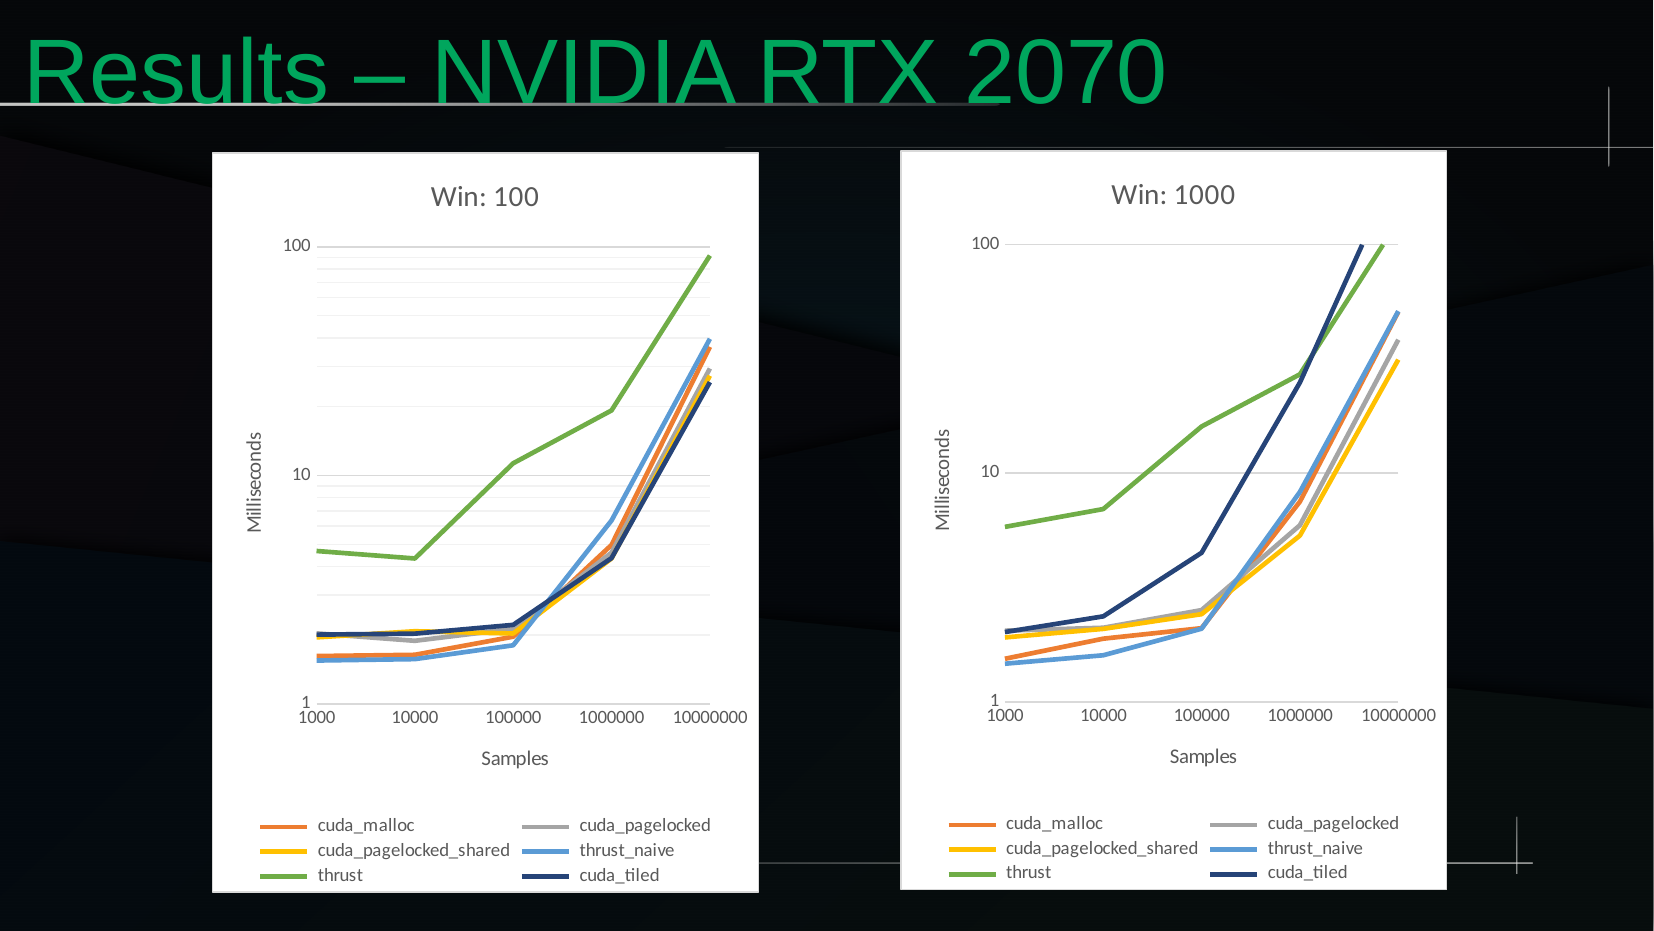

# Results – NVIDIA RTX 2070
### Chart: Win: 1000
| Category | cuda_malloc | cuda_pagelocked | cuda_pagelocked_shared | thrust_naive | thrust | cuda_tiled |
|---|---|---|---|---|---|---|
| 1000 | 1.54214 | 2.04625 | 1.91174 | 1.46733 | 5.82379 | 2.01743 |
| 10000 | 1.88838 | 2.10793 | 2.08538 | 1.59784 | 6.96855 | 2.36454 |
| 100000 | 2.10012 | 2.51858 | 2.41698 | 2.08822 | 16.01654 | 4.4874 |
| 1000000 | 7.51287 | 5.91867 | 5.33521 | 8.28689 | 27.10119 | 24.94423 |
| 10000000 | 50.84181 | 38.37788 | 31.39442 | 51.17149 | 126.98022 | 223.46312 |
### Chart: Win: 100
| Category | cuda_malloc | cuda_pagelocked | cuda_pagelocked_shared | thrust_naive | thrust | cuda_tiled |
|---|---|---|---|---|---|---|
| 1000 | 1.62194 | 2.0366 | 1.95671 | 1.54965 | 4.67082 | 2.01127 |
| 10000 | 1.6418 | 1.8905 | 2.08285 | 1.57291 | 4.33127 | 2.03105 |
| 100000 | 1.97038 | 2.13544 | 2.03464 | 1.80735 | 11.30484 | 2.22041 |
| 1000000 | 4.96546 | 4.59478 | 4.33283 | 6.35511 | 19.25847 | 4.34648 |
| 10000000 | 36.55708 | 29.36567 | 27.3291 | 39.6178 | 91.63846 | 25.60536 |